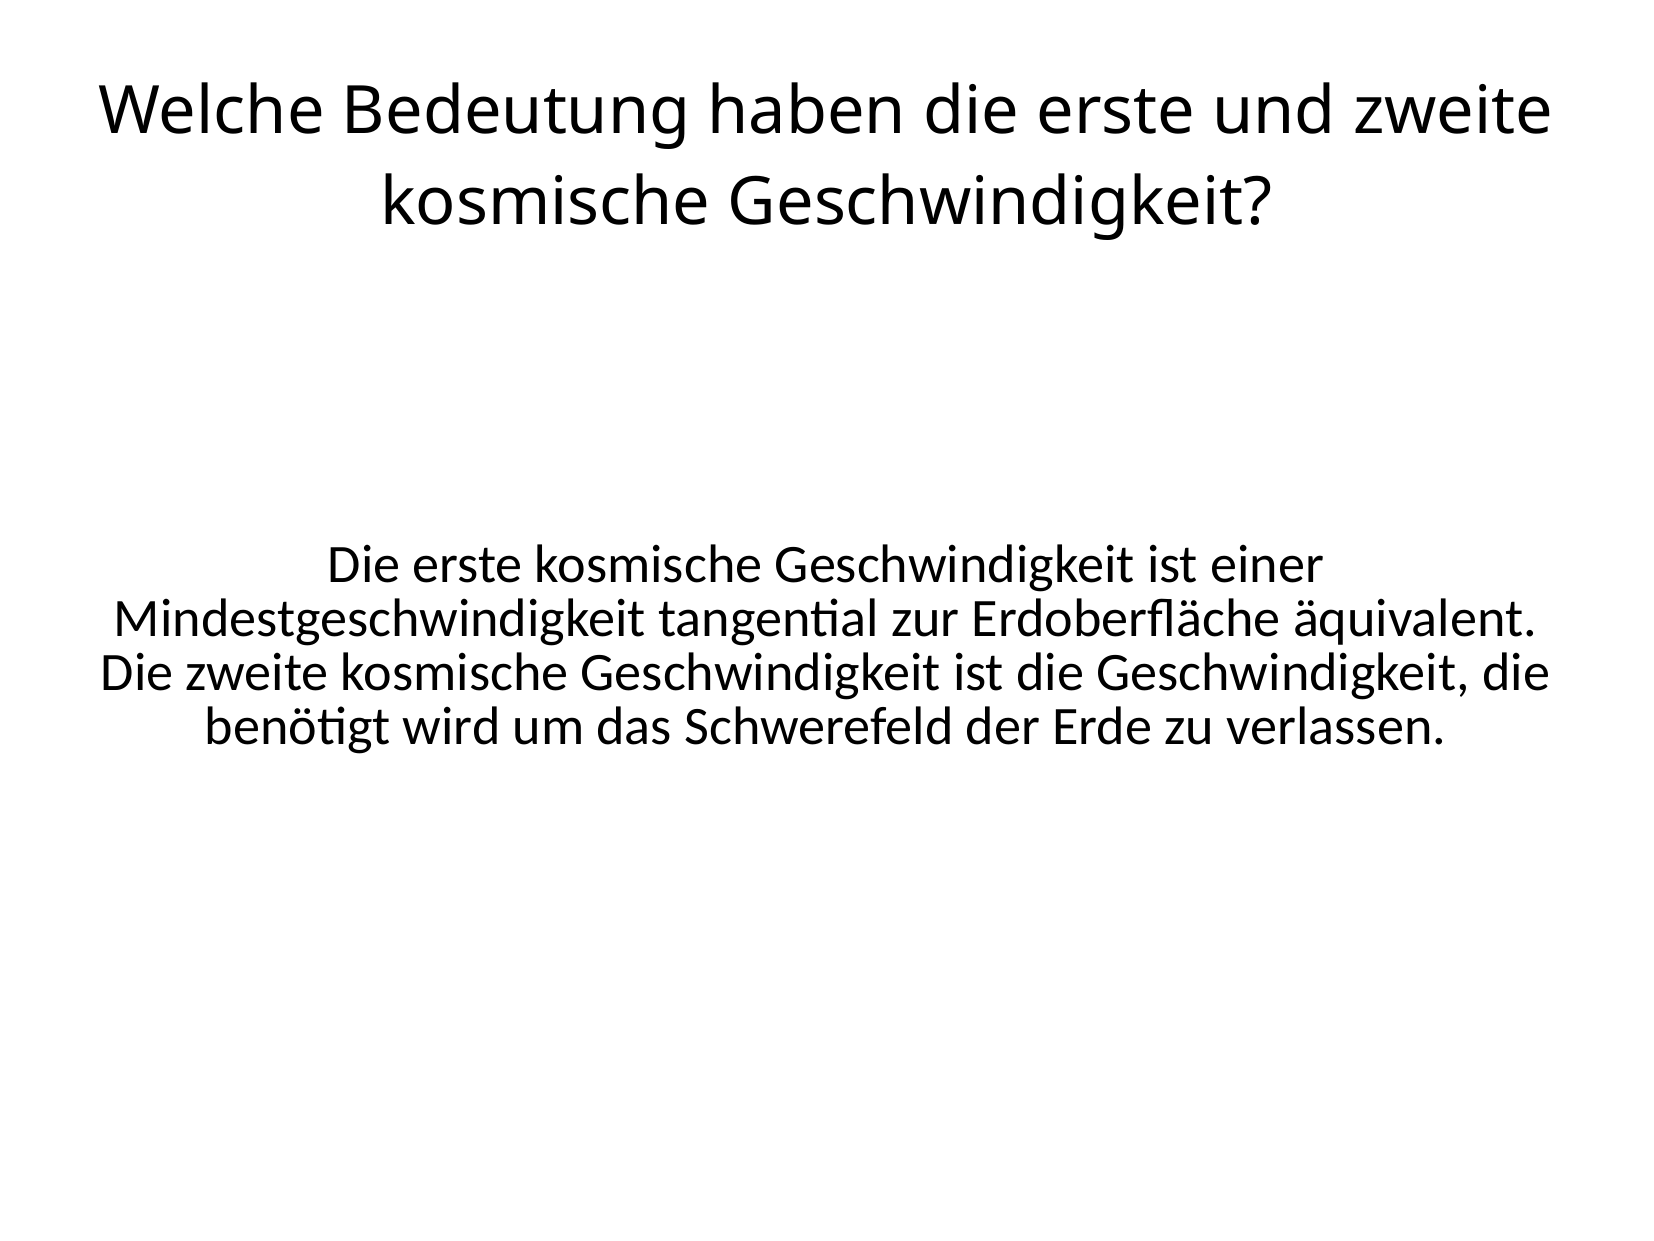

# Welche Bedeutung haben die erste und zweite kosmische Geschwindigkeit?
Die erste kosmische Geschwindigkeit ist einer Mindestgeschwindigkeit tangential zur Erdoberfläche äquivalent.
Die zweite kosmische Geschwindigkeit ist die Geschwindigkeit, die benötigt wird um das Schwerefeld der Erde zu verlassen.